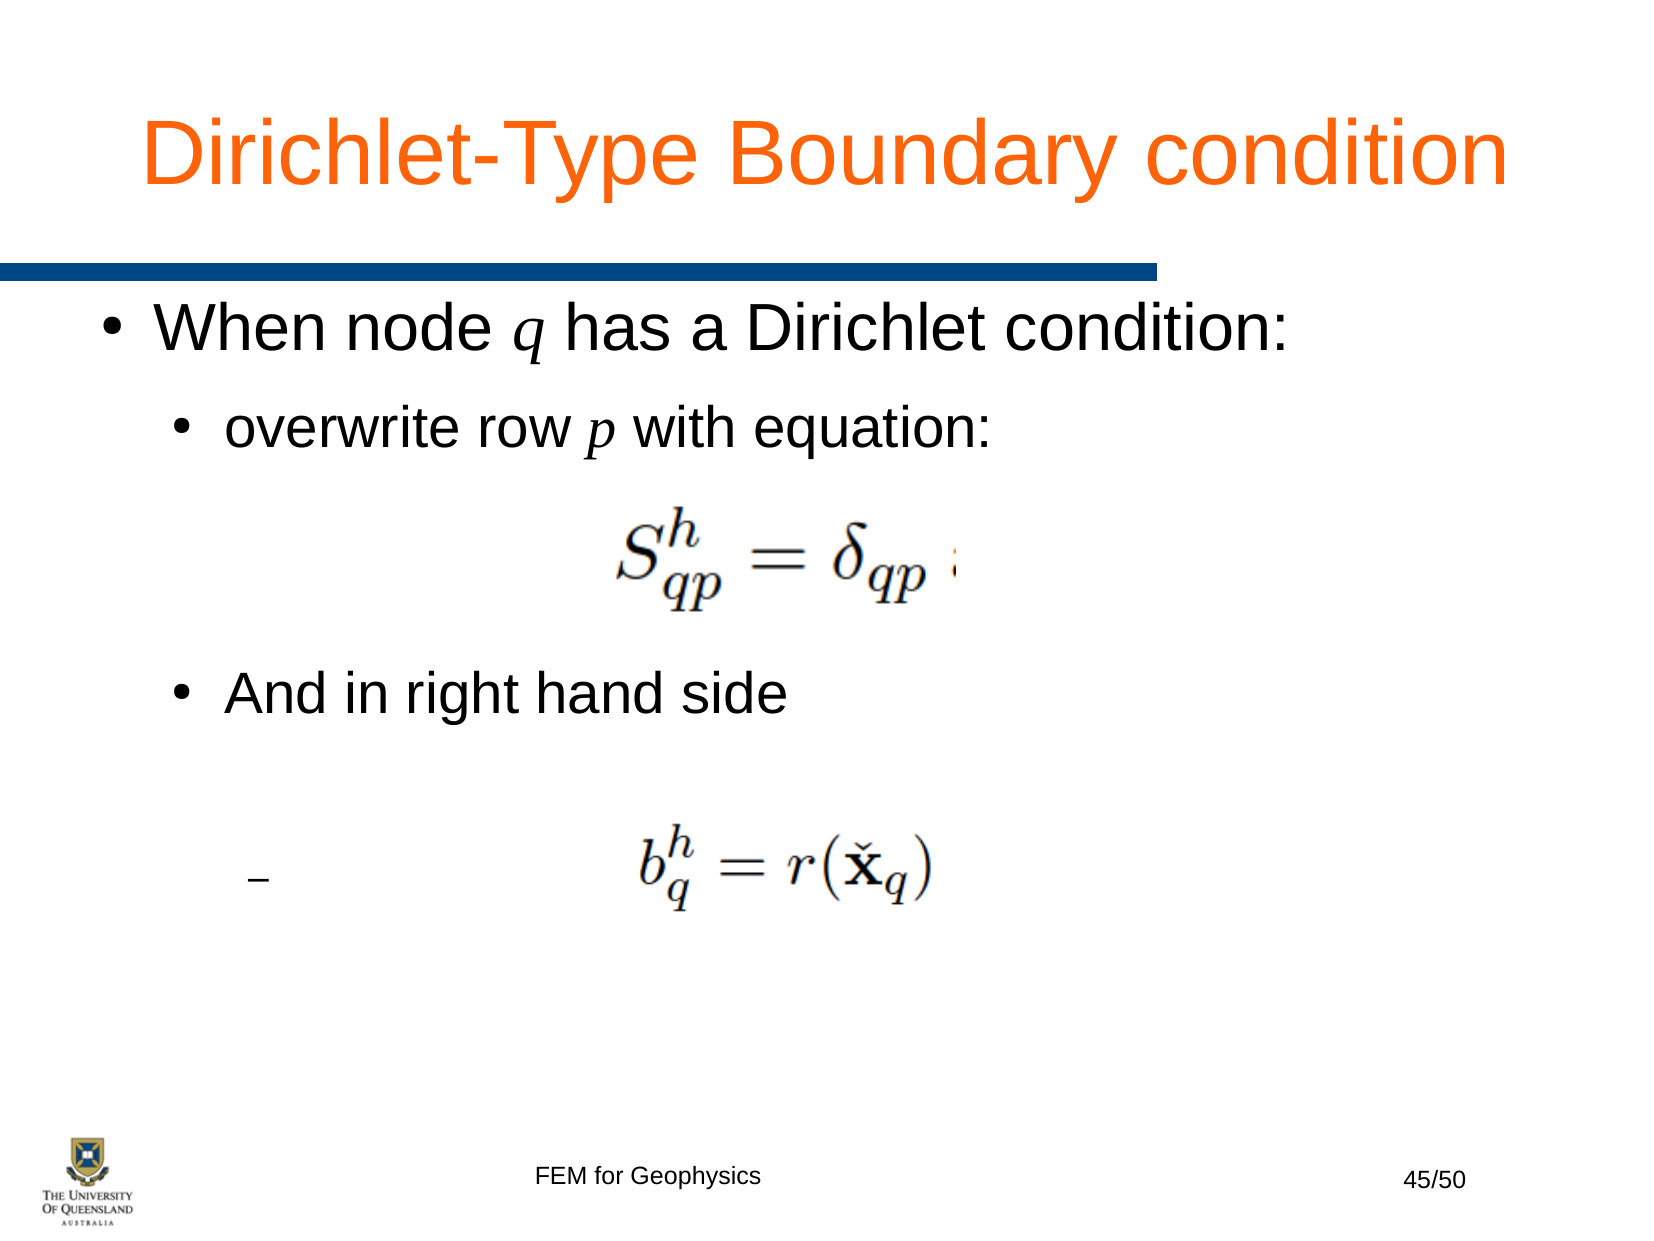

# Dirichlet-Type Boundary condition
When node q has a Dirichlet condition:
overwrite row p with equation:
And in right hand side